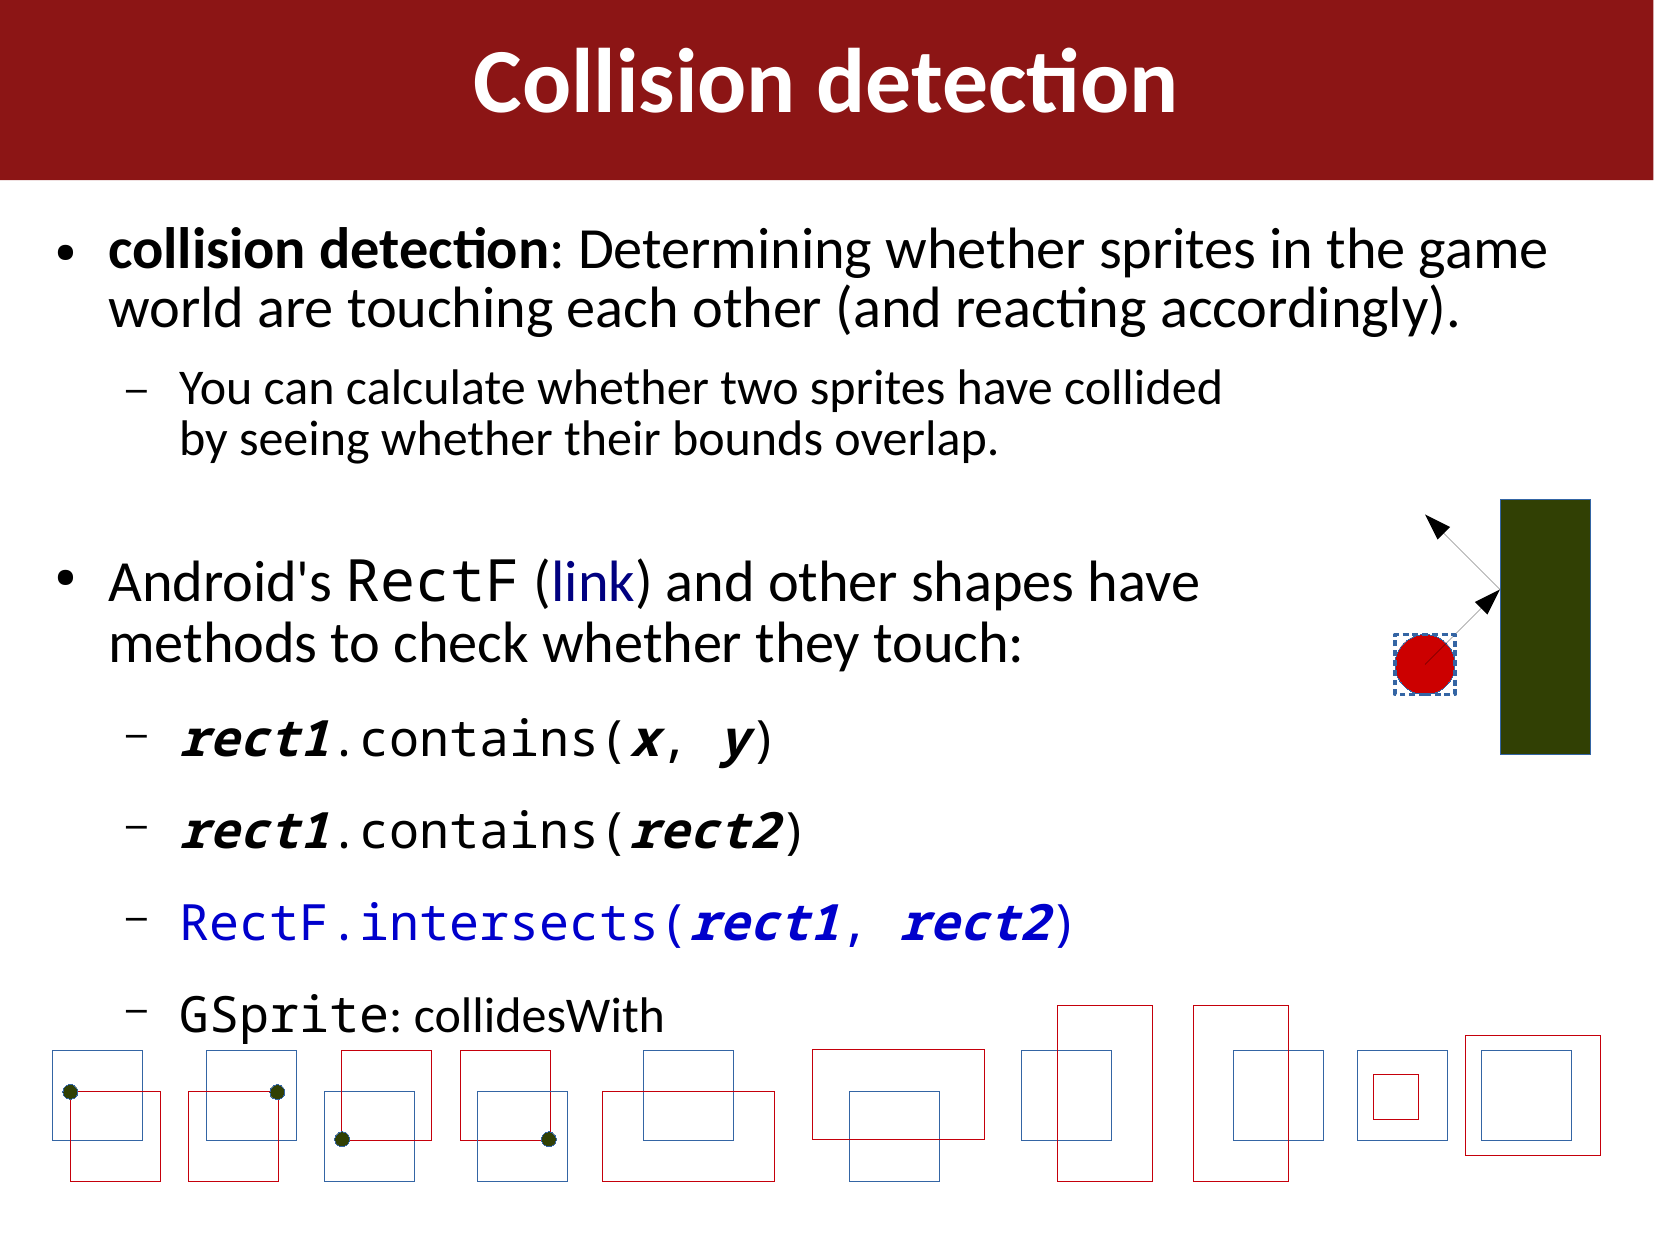

# Collision detection
collision detection: Determining whether sprites in the game world are touching each other (and reacting accordingly).
You can calculate whether two sprites have collided
by seeing whether their bounds overlap.
Android's RectF (link) and other shapes have
methods to check whether they touch:
rect1.contains(x, y)
rect1.contains(rect2)
RectF.intersects(rect1, rect2)
GSprite: collidesWith